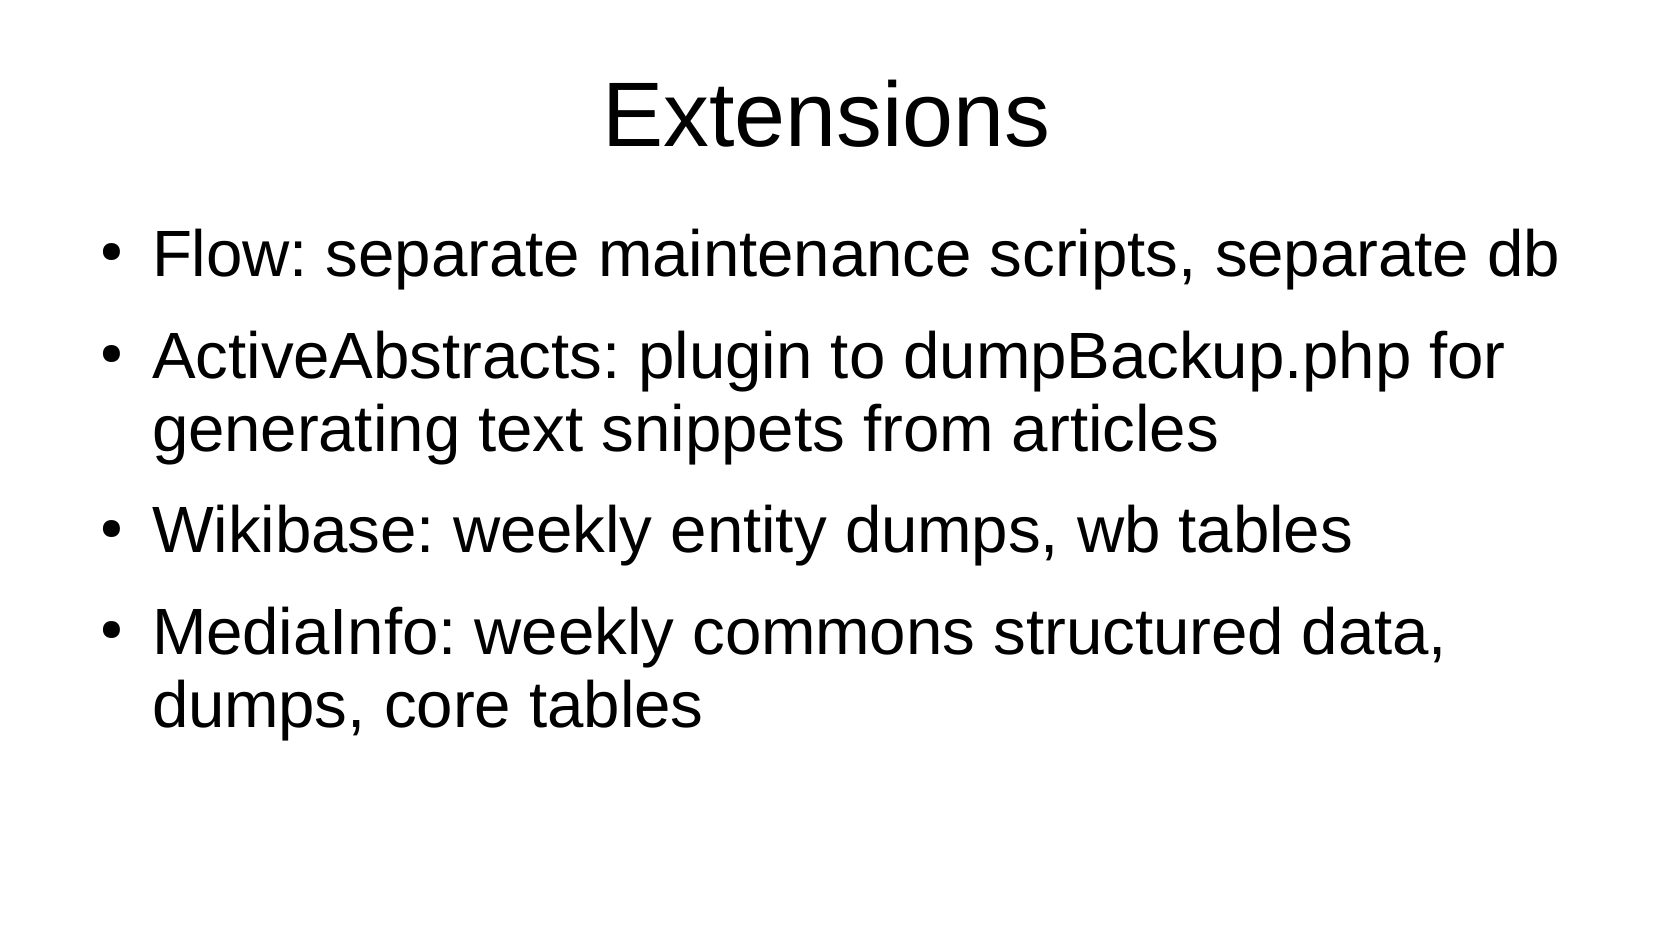

# Extensions
Flow: separate maintenance scripts, separate db
ActiveAbstracts: plugin to dumpBackup.php for generating text snippets from articles
Wikibase: weekly entity dumps, wb tables
MediaInfo: weekly commons structured data, dumps, core tables